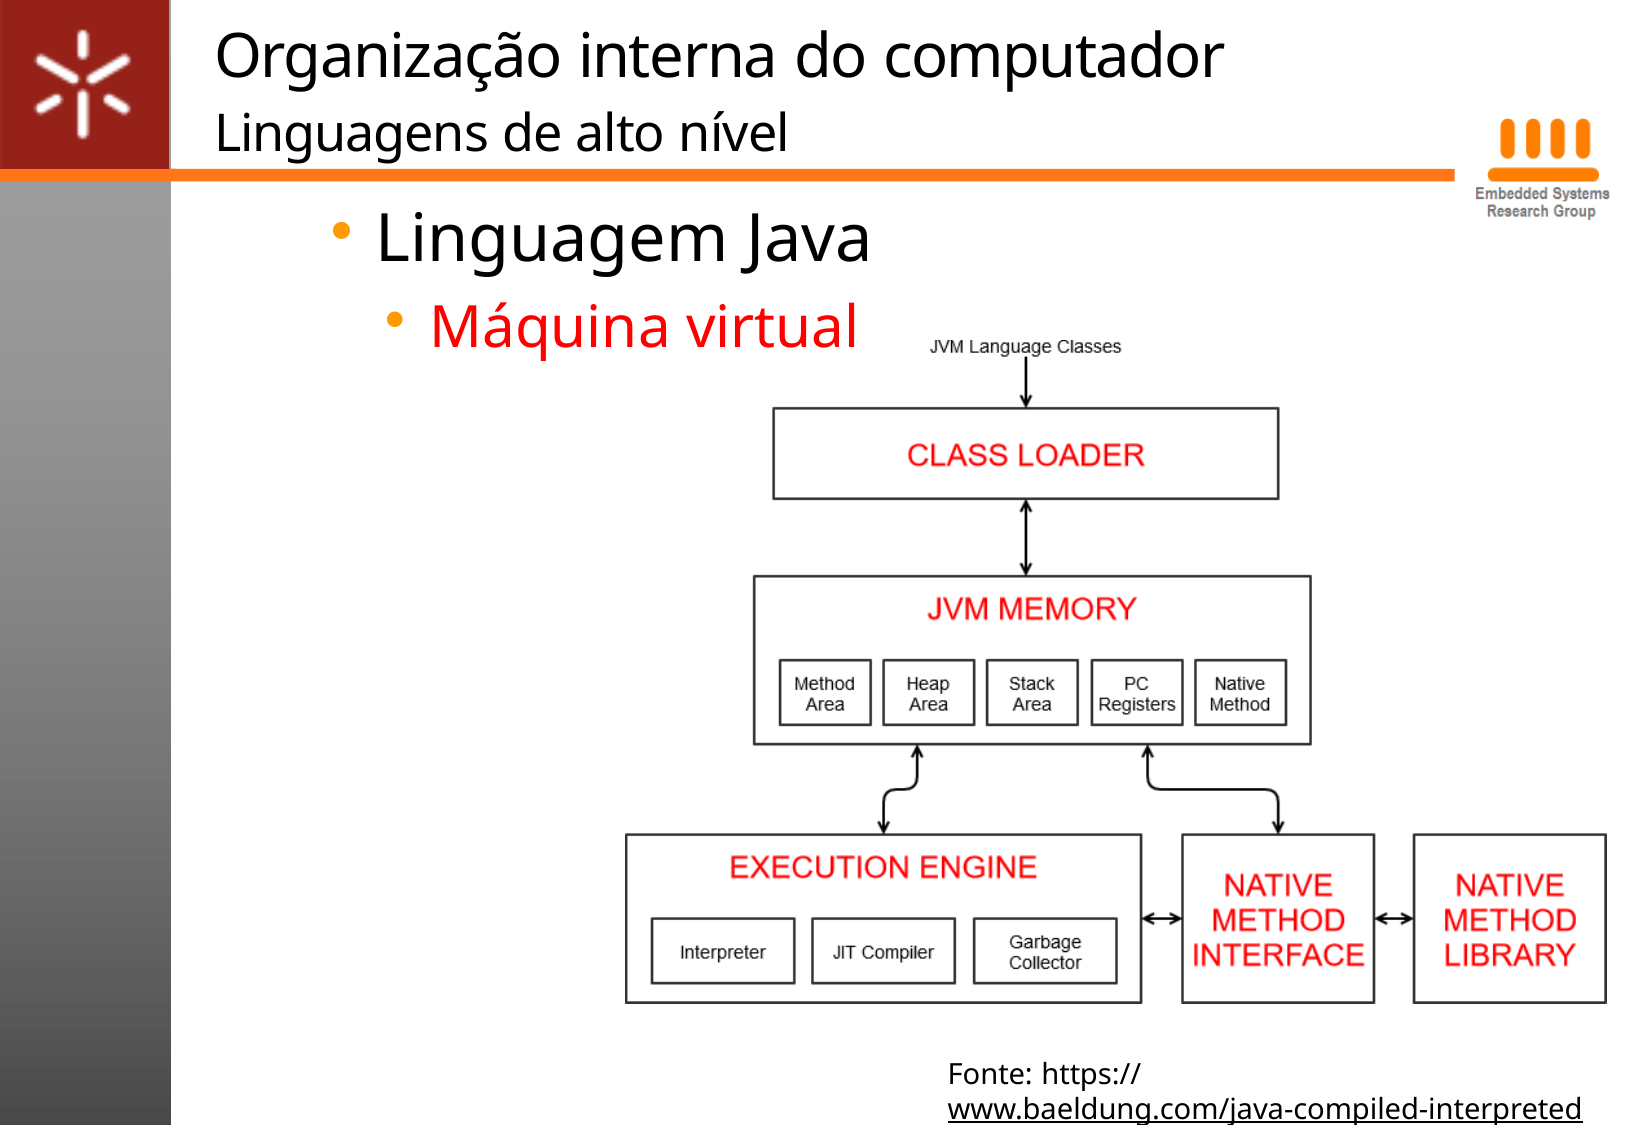

# Organização interna do computador Linguagens de alto nível
Linguagem Java
Máquina virtual
Fonte: https://www.baeldung.com/java-compiled-interpreted